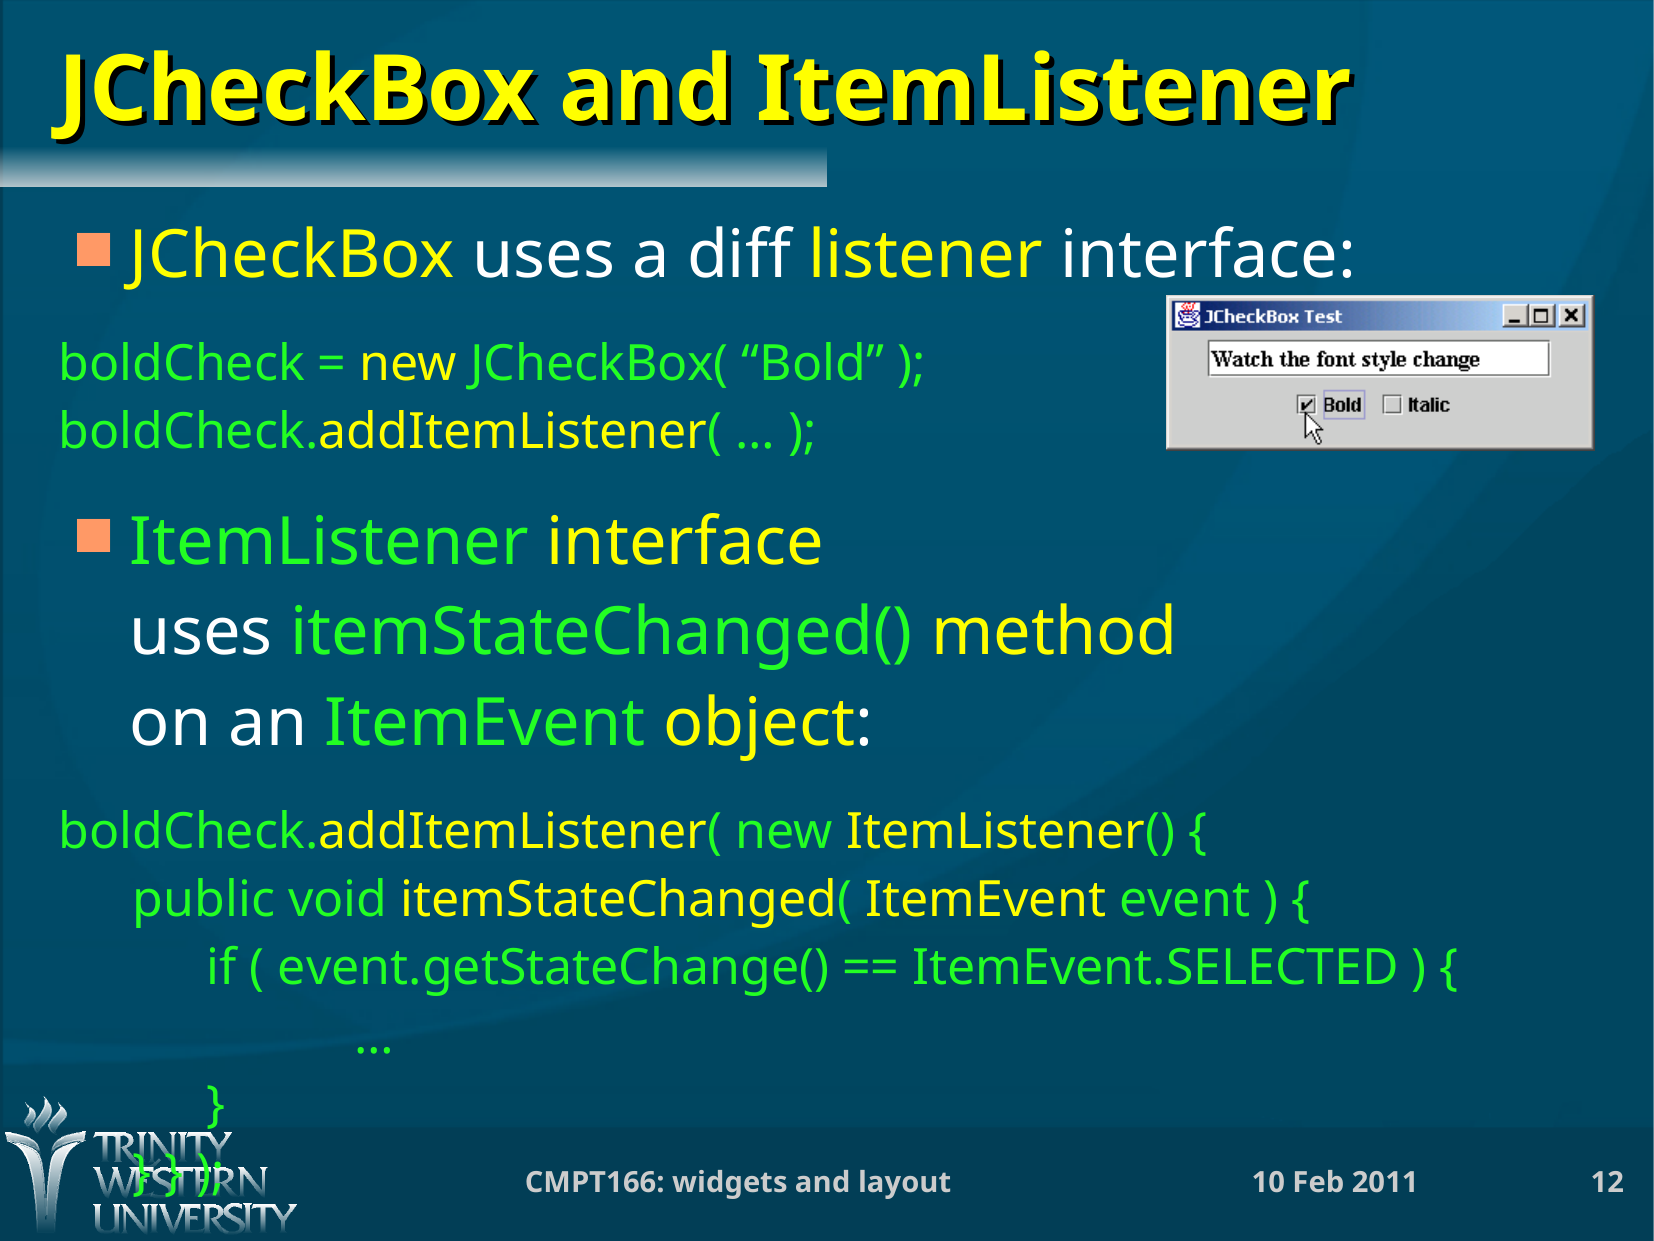

# JCheckBox and ItemListener
JCheckBox uses a diff listener interface:
boldCheck = new JCheckBox( “Bold” );
boldCheck.addItemListener( … );
ItemListener interface
uses itemStateChanged() method
on an ItemEvent object:
boldCheck.addItemListener( new ItemListener() {
	public void itemStateChanged( ItemEvent event ) {
		if ( event.getStateChange() == ItemEvent.SELECTED ) {
				…
		}
	} } );
CMPT166: widgets and layout
10 Feb 2011
12